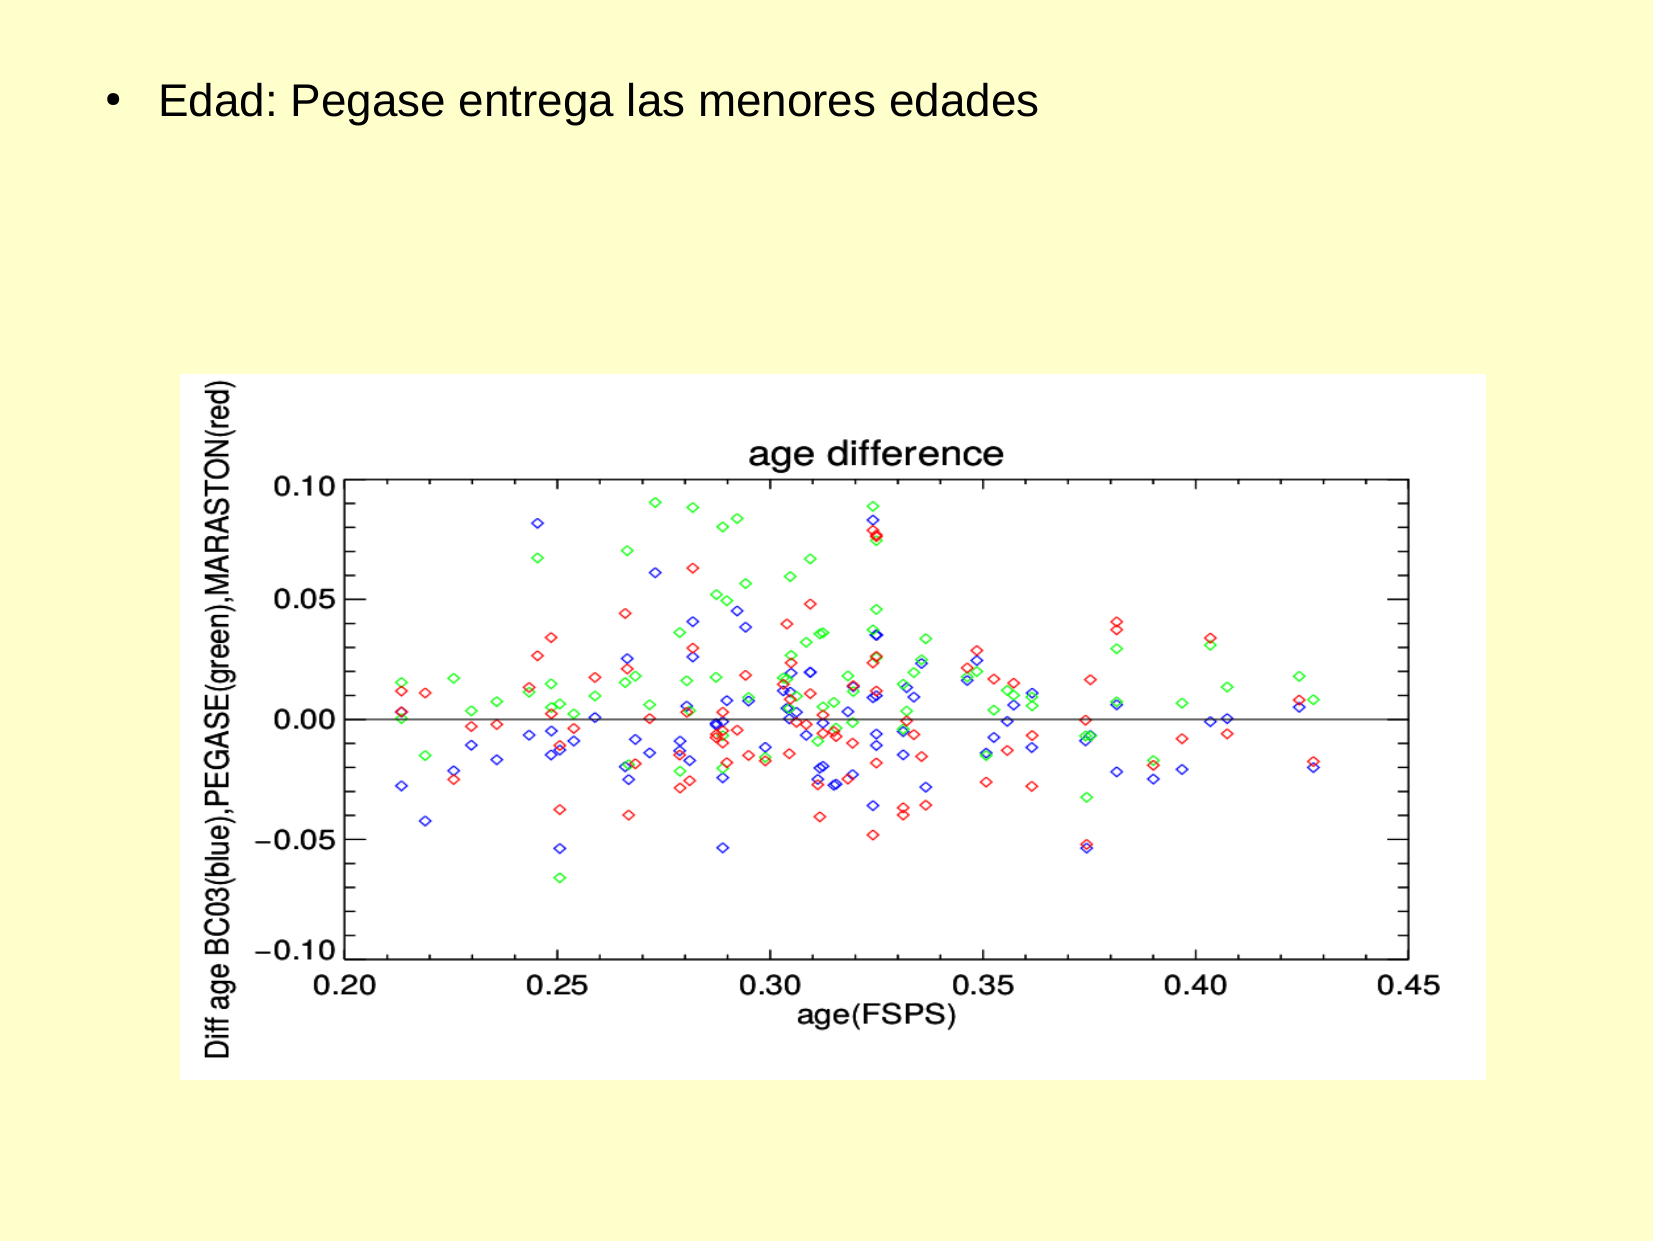

# Edad: Pegase entrega las menores edades